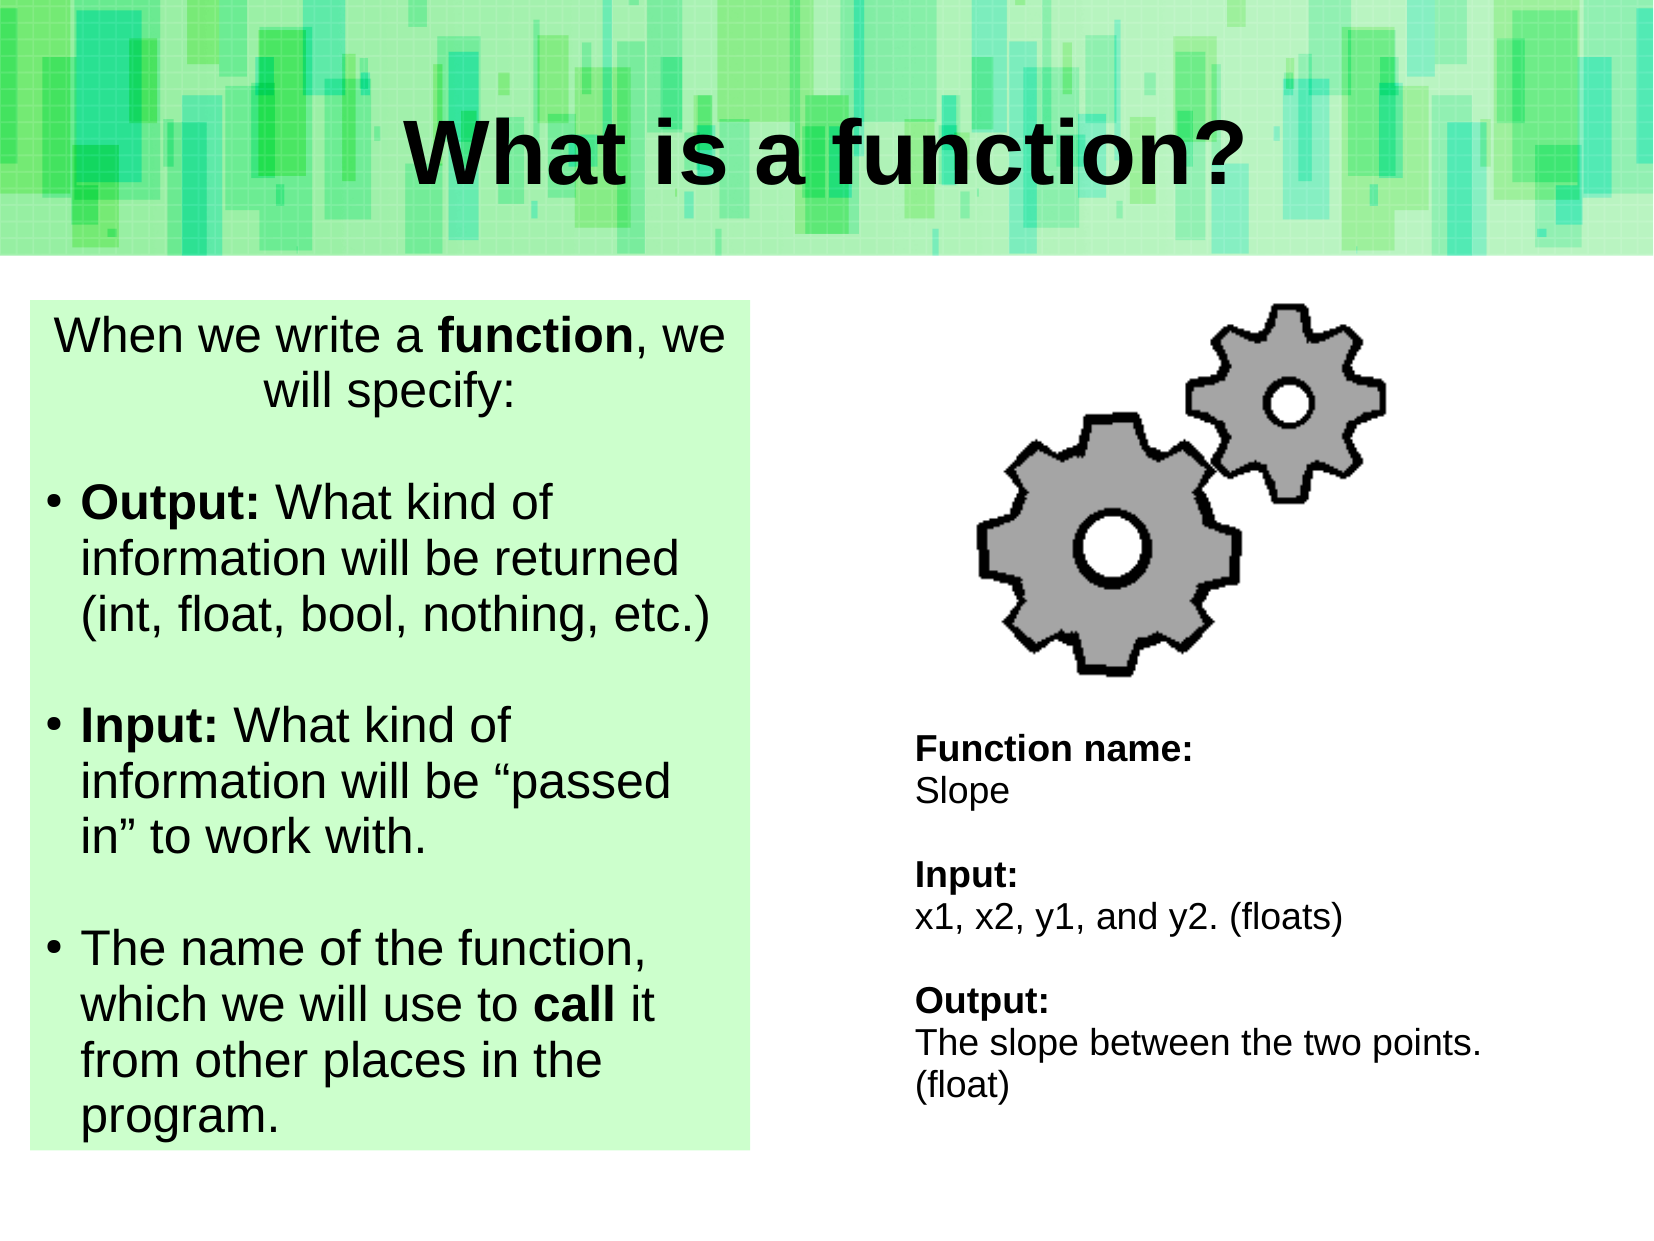

# What is a function?
When we write a function, we will specify:
Output: What kind of information will be returned (int, float, bool, nothing, etc.)
Input: What kind of information will be “passed in” to work with.
The name of the function, which we will use to call it from other places in the program.
Function name:
Slope
Input:
x1, x2, y1, and y2. (floats)
Output:
The slope between the two points. (float)